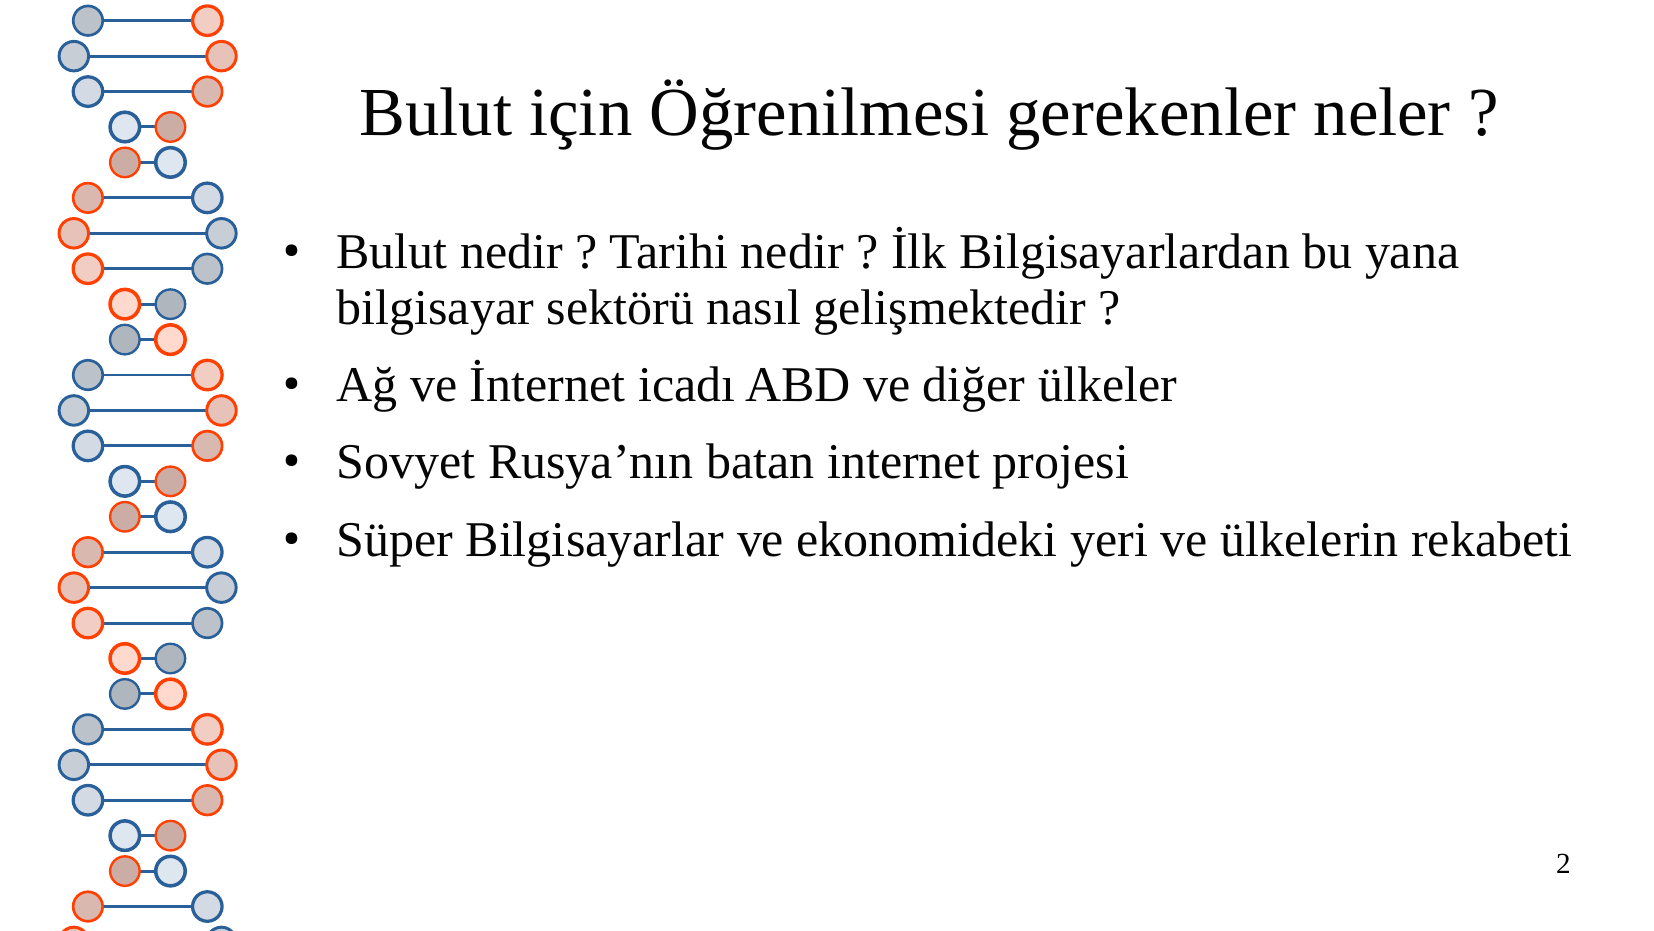

# Bulut için Öğrenilmesi gerekenler neler ?
Bulut nedir ? Tarihi nedir ? İlk Bilgisayarlardan bu yana bilgisayar sektörü nasıl gelişmektedir ?
Ağ ve İnternet icadı ABD ve diğer ülkeler
Sovyet Rusya’nın batan internet projesi
Süper Bilgisayarlar ve ekonomideki yeri ve ülkelerin rekabeti
2